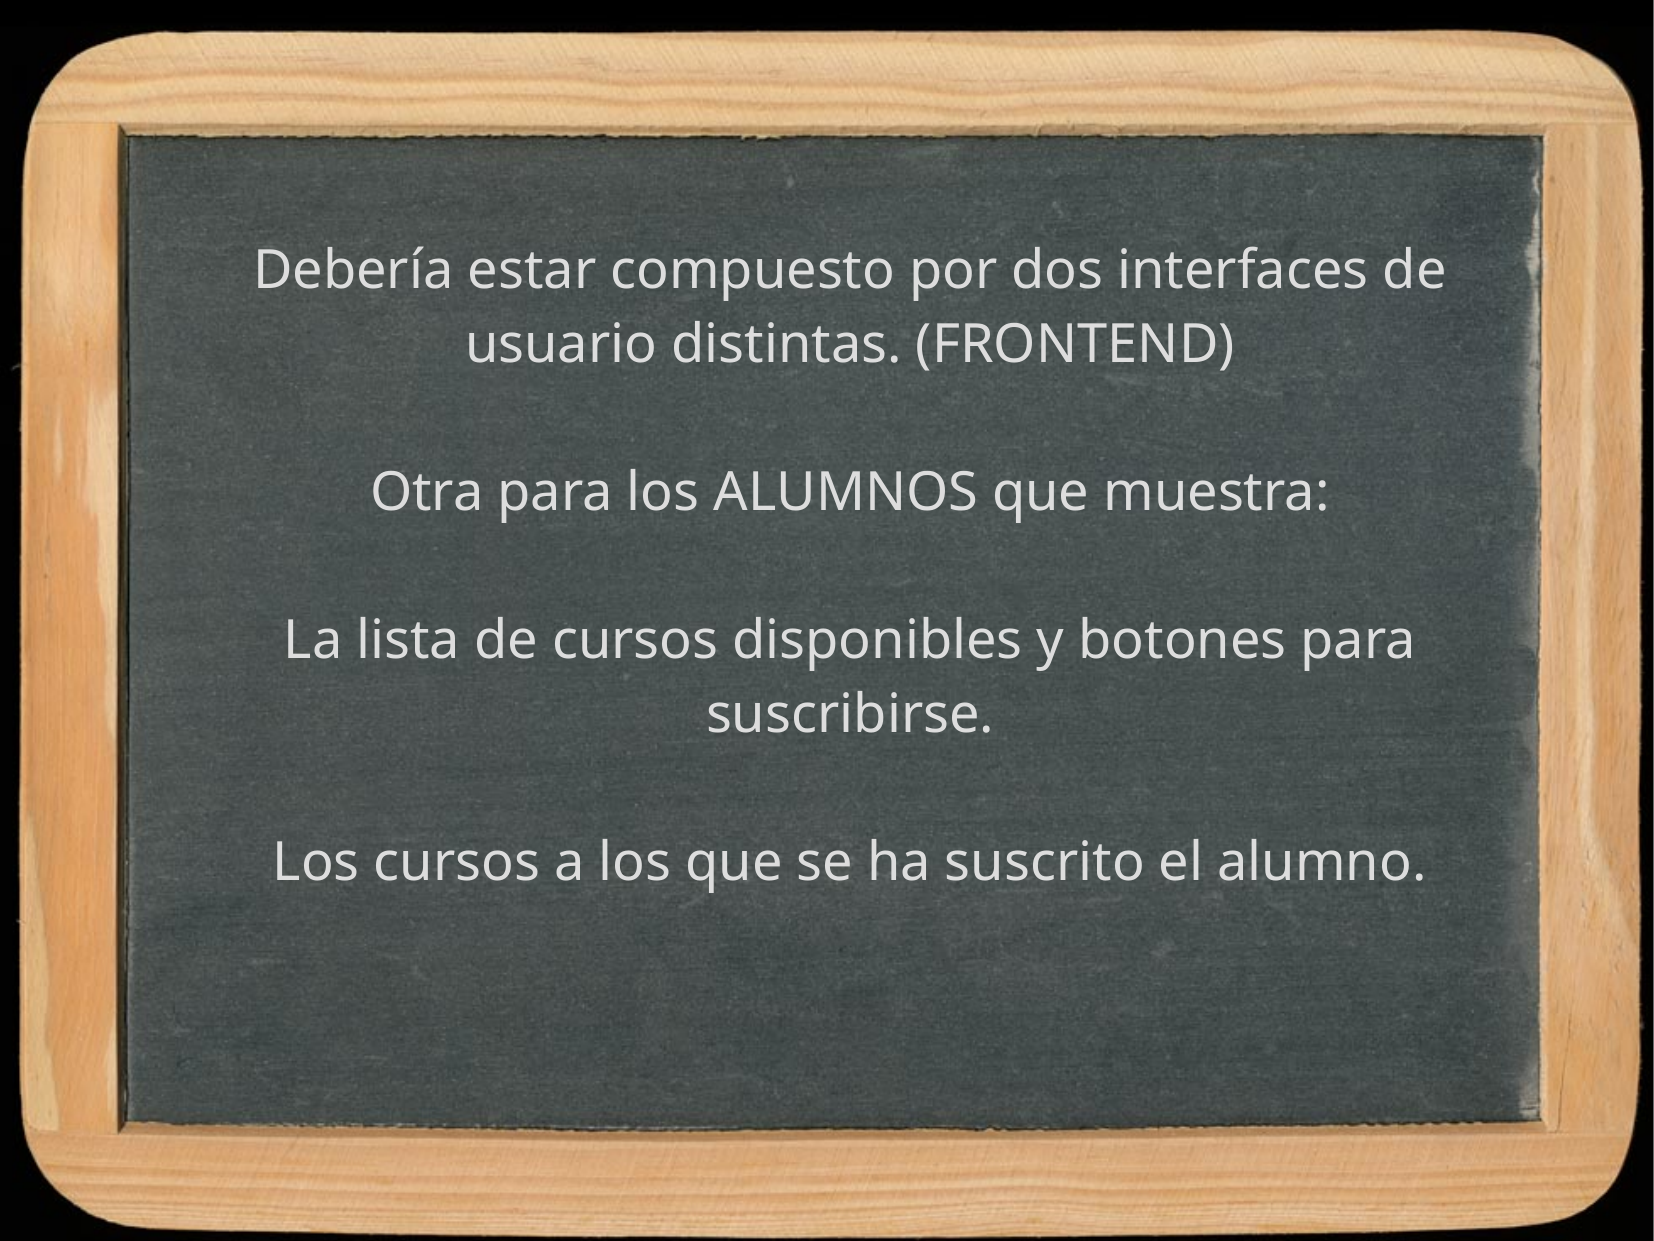

Debería estar compuesto por dos interfaces de usuario distintas. (FRONTEND)
Otra para los ALUMNOS que muestra:
La lista de cursos disponibles y botones para suscribirse.
Los cursos a los que se ha suscrito el alumno.